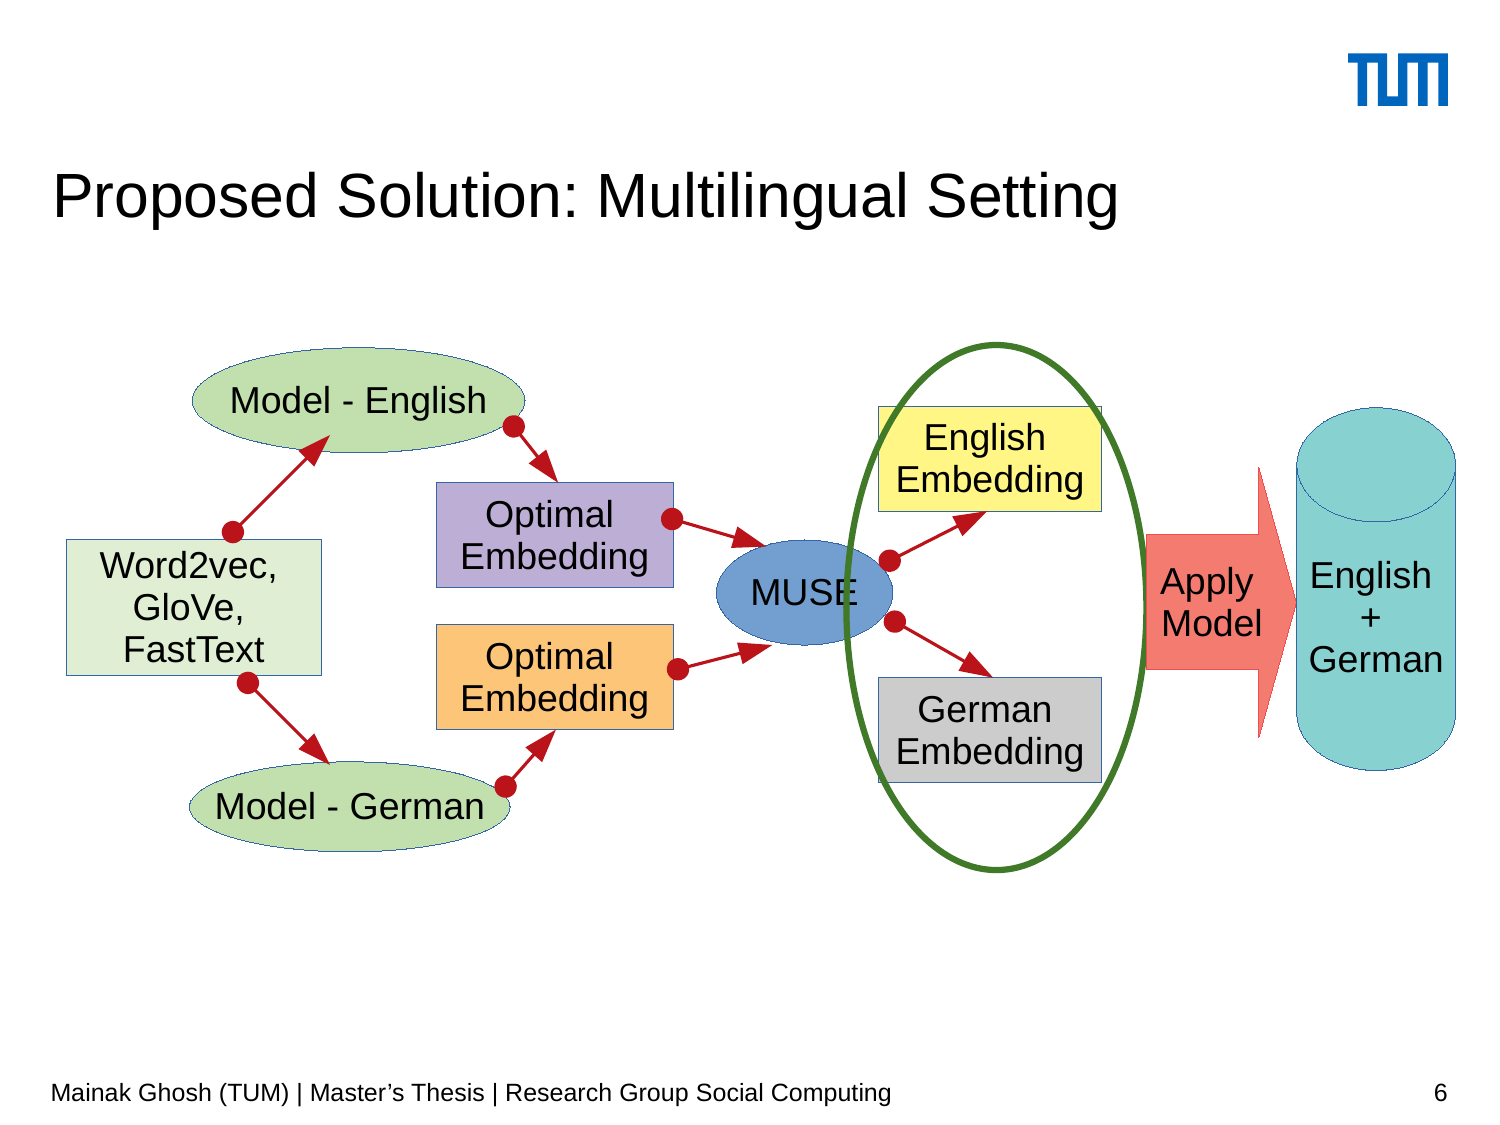

# Proposed Solution: Multilingual Setting
Model - English
English
Embedding
English
+
German
Apply
Model
Optimal
Embedding
Word2vec,
GloVe,
FastText
MUSE
Optimal
Embedding
German
Embedding
Model - German
Mainak Ghosh (TUM) | Master’s Thesis | Research Group Social Computing